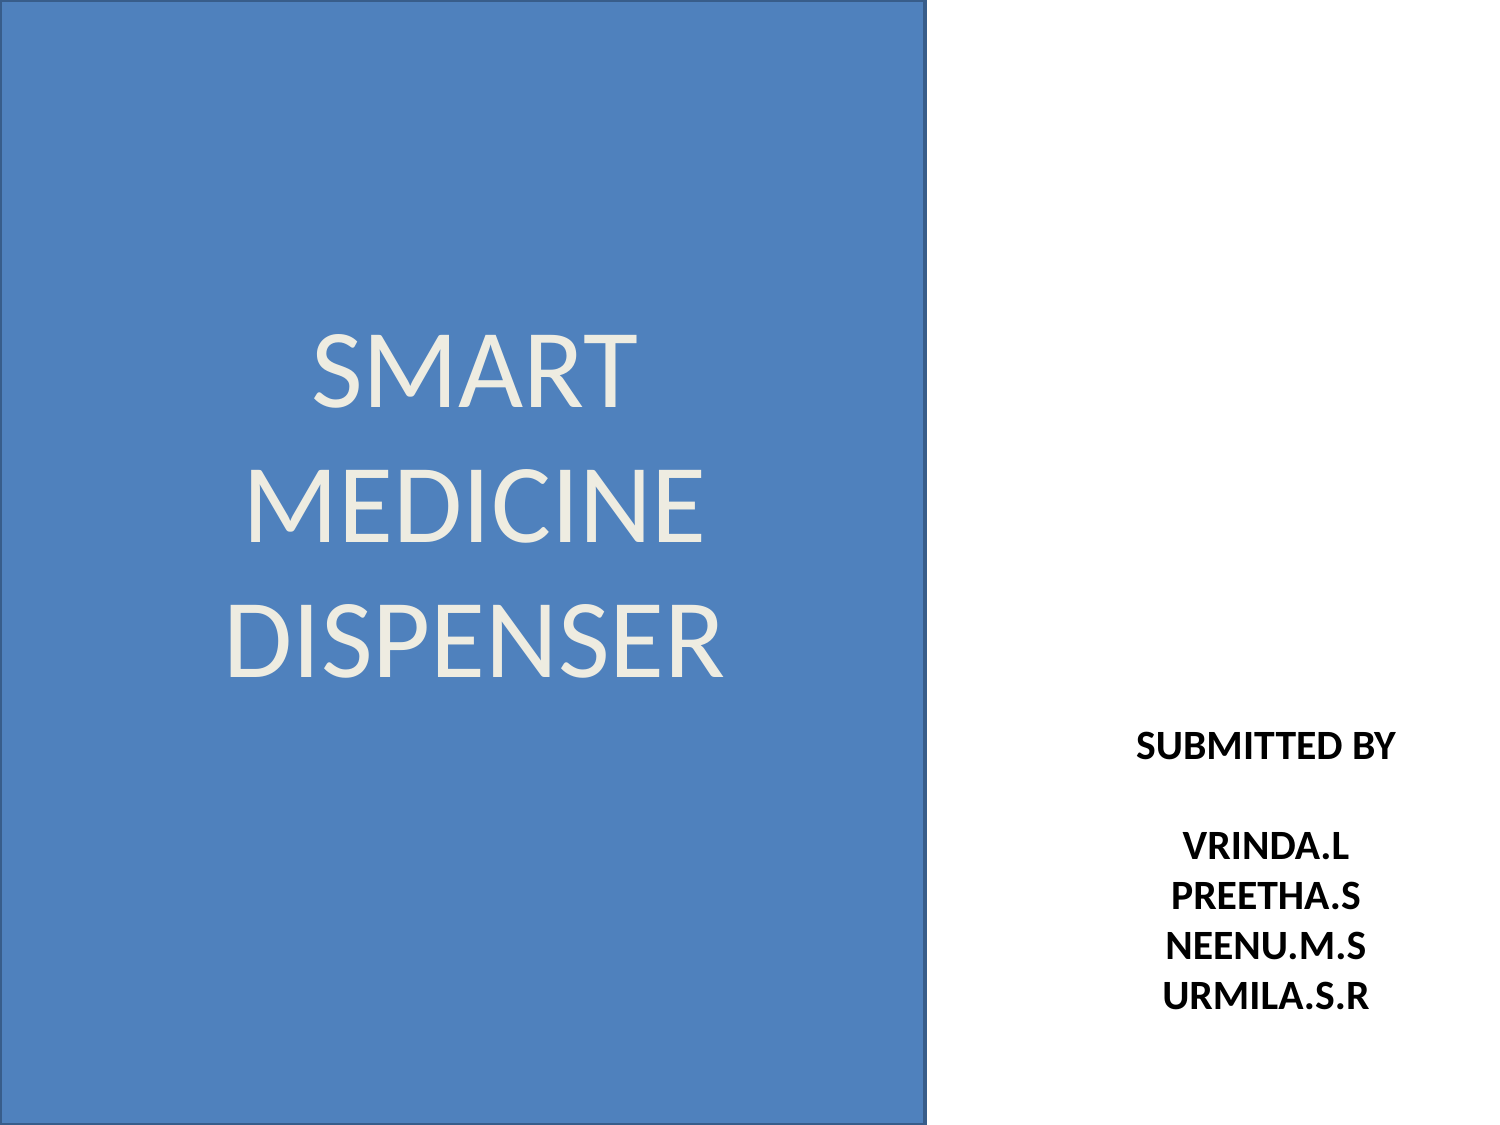

abstract
SMART MEDICINE DISPENSER
SUBMITTED BY
VRINDA.L
PREETHA.S
NEENU.M.S
URMILA.S.R